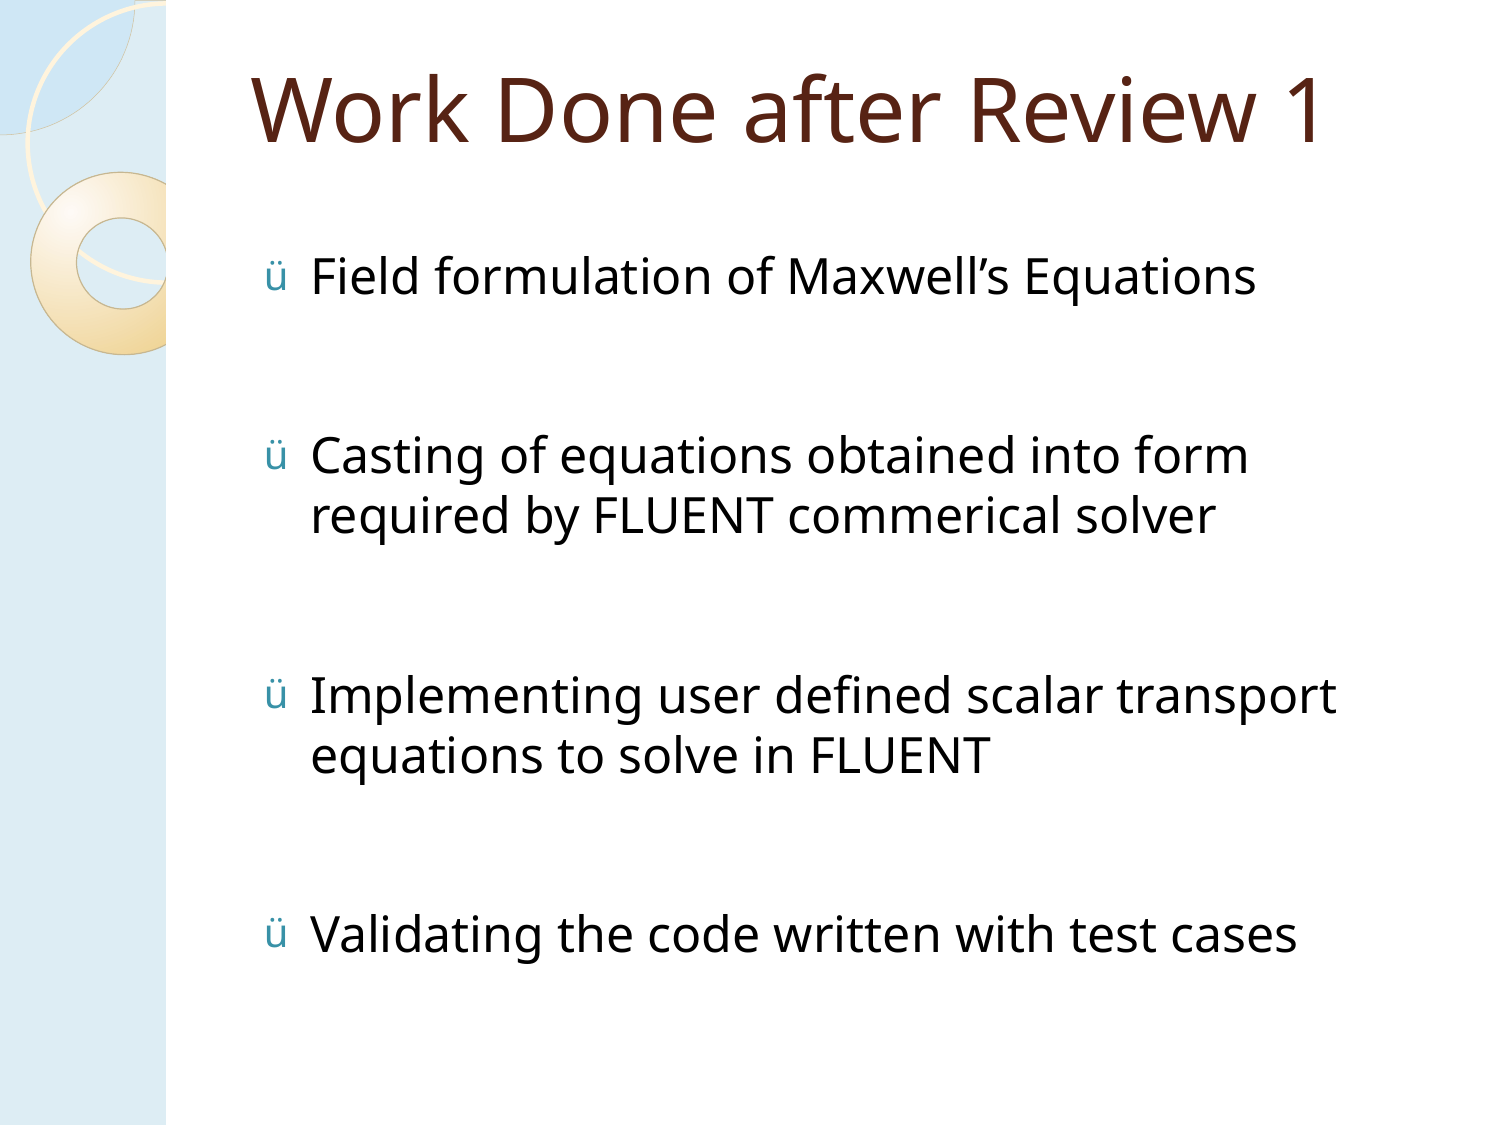

# Work Done after Review 1
Field formulation of Maxwell’s Equations
Casting of equations obtained into form required by FLUENT commerical solver
Implementing user defined scalar transport equations to solve in FLUENT
Validating the code written with test cases